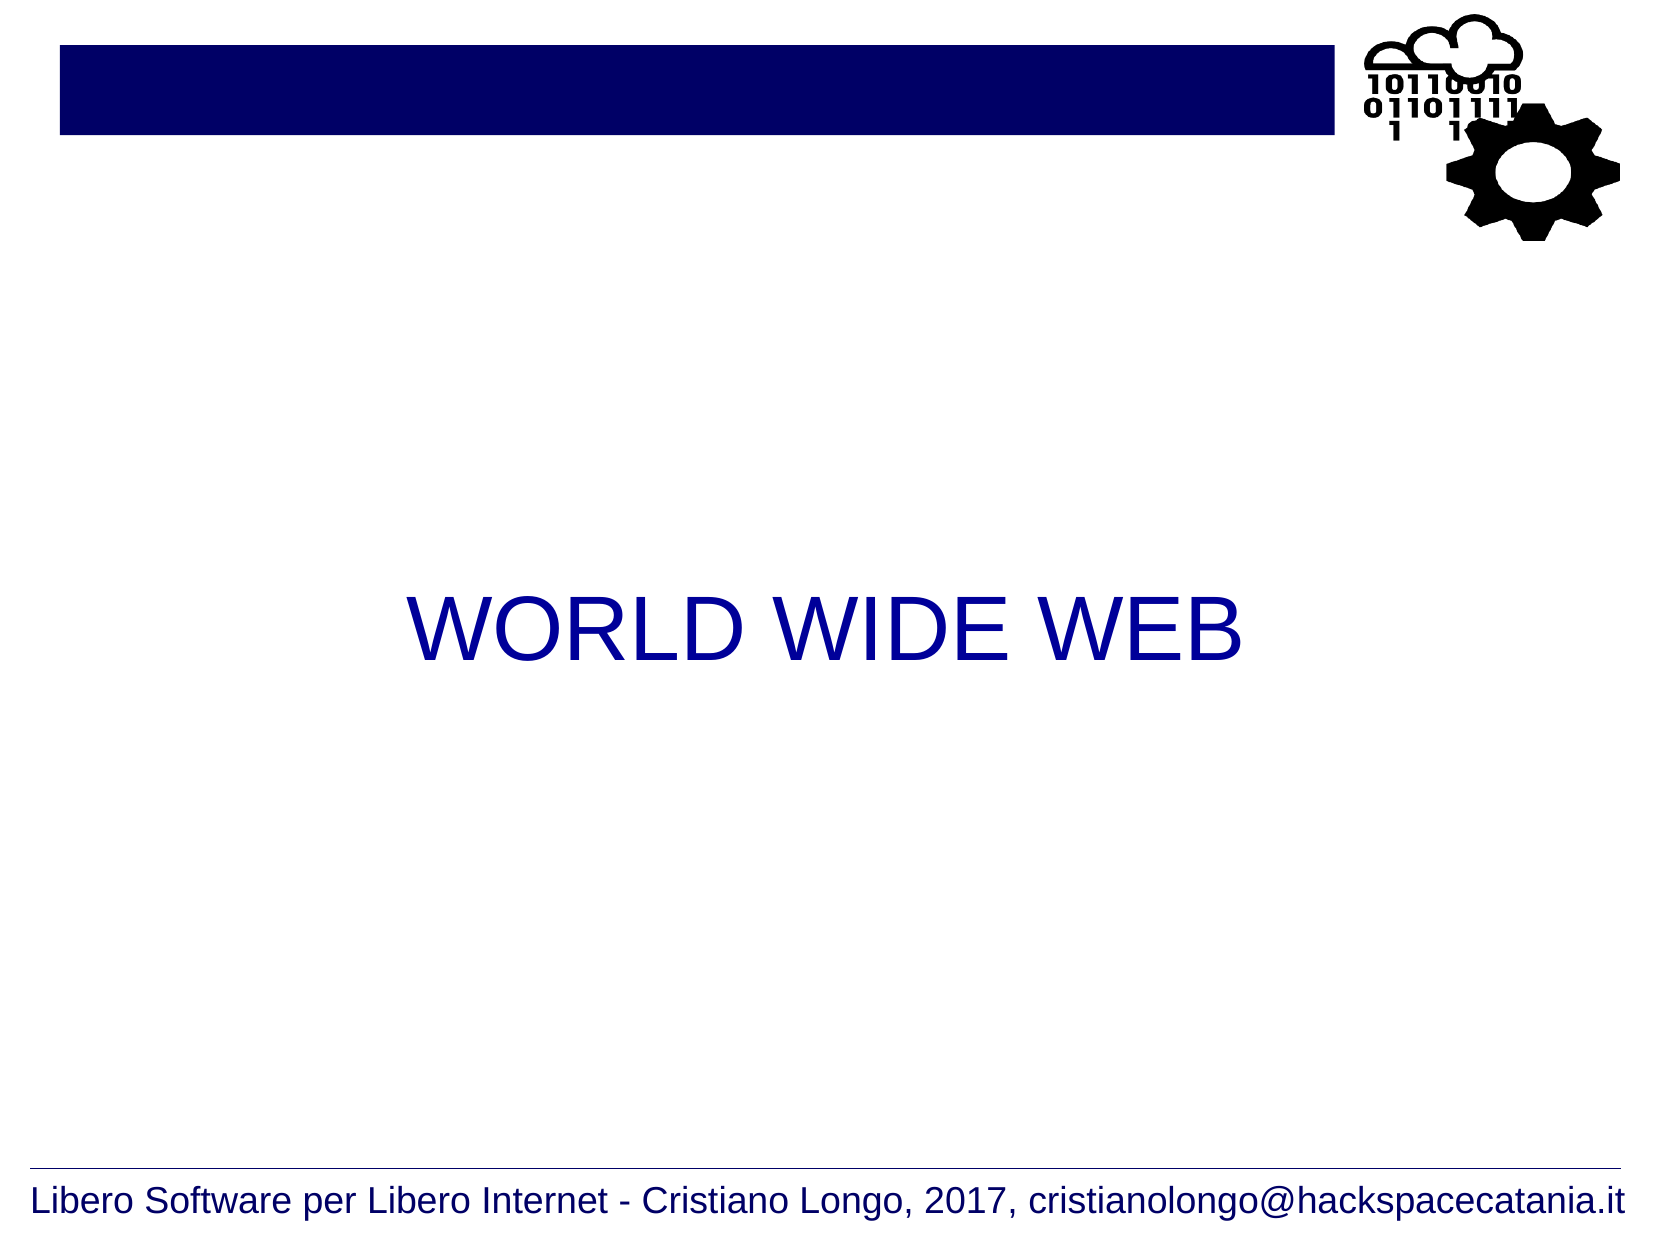

#
WORLD WIDE WEB
Libero Software per Libero Internet - Cristiano Longo, 2017, cristianolongo@hackspacecatania.it